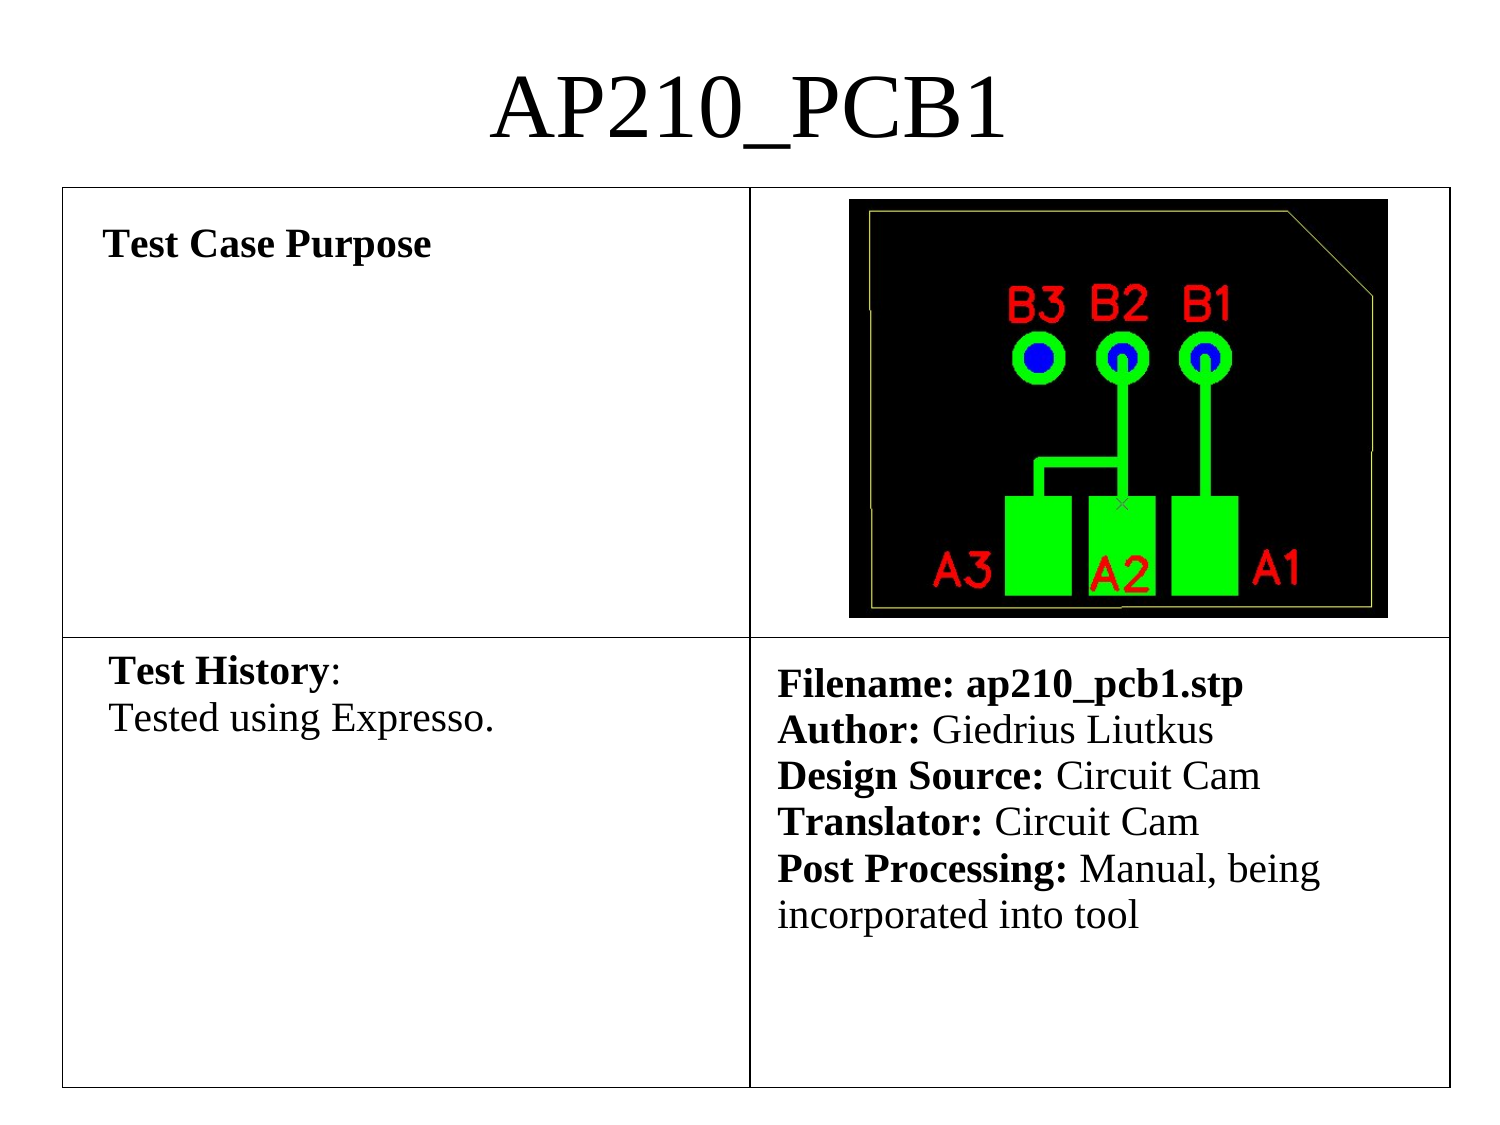

# AP210_PCB1
Test Case Purpose
Test History:
Tested using Expresso.
Filename: ap210_pcb1.stp
Author: Giedrius Liutkus
Design Source: Circuit Cam
Translator: Circuit Cam
Post Processing: Manual, being incorporated into tool